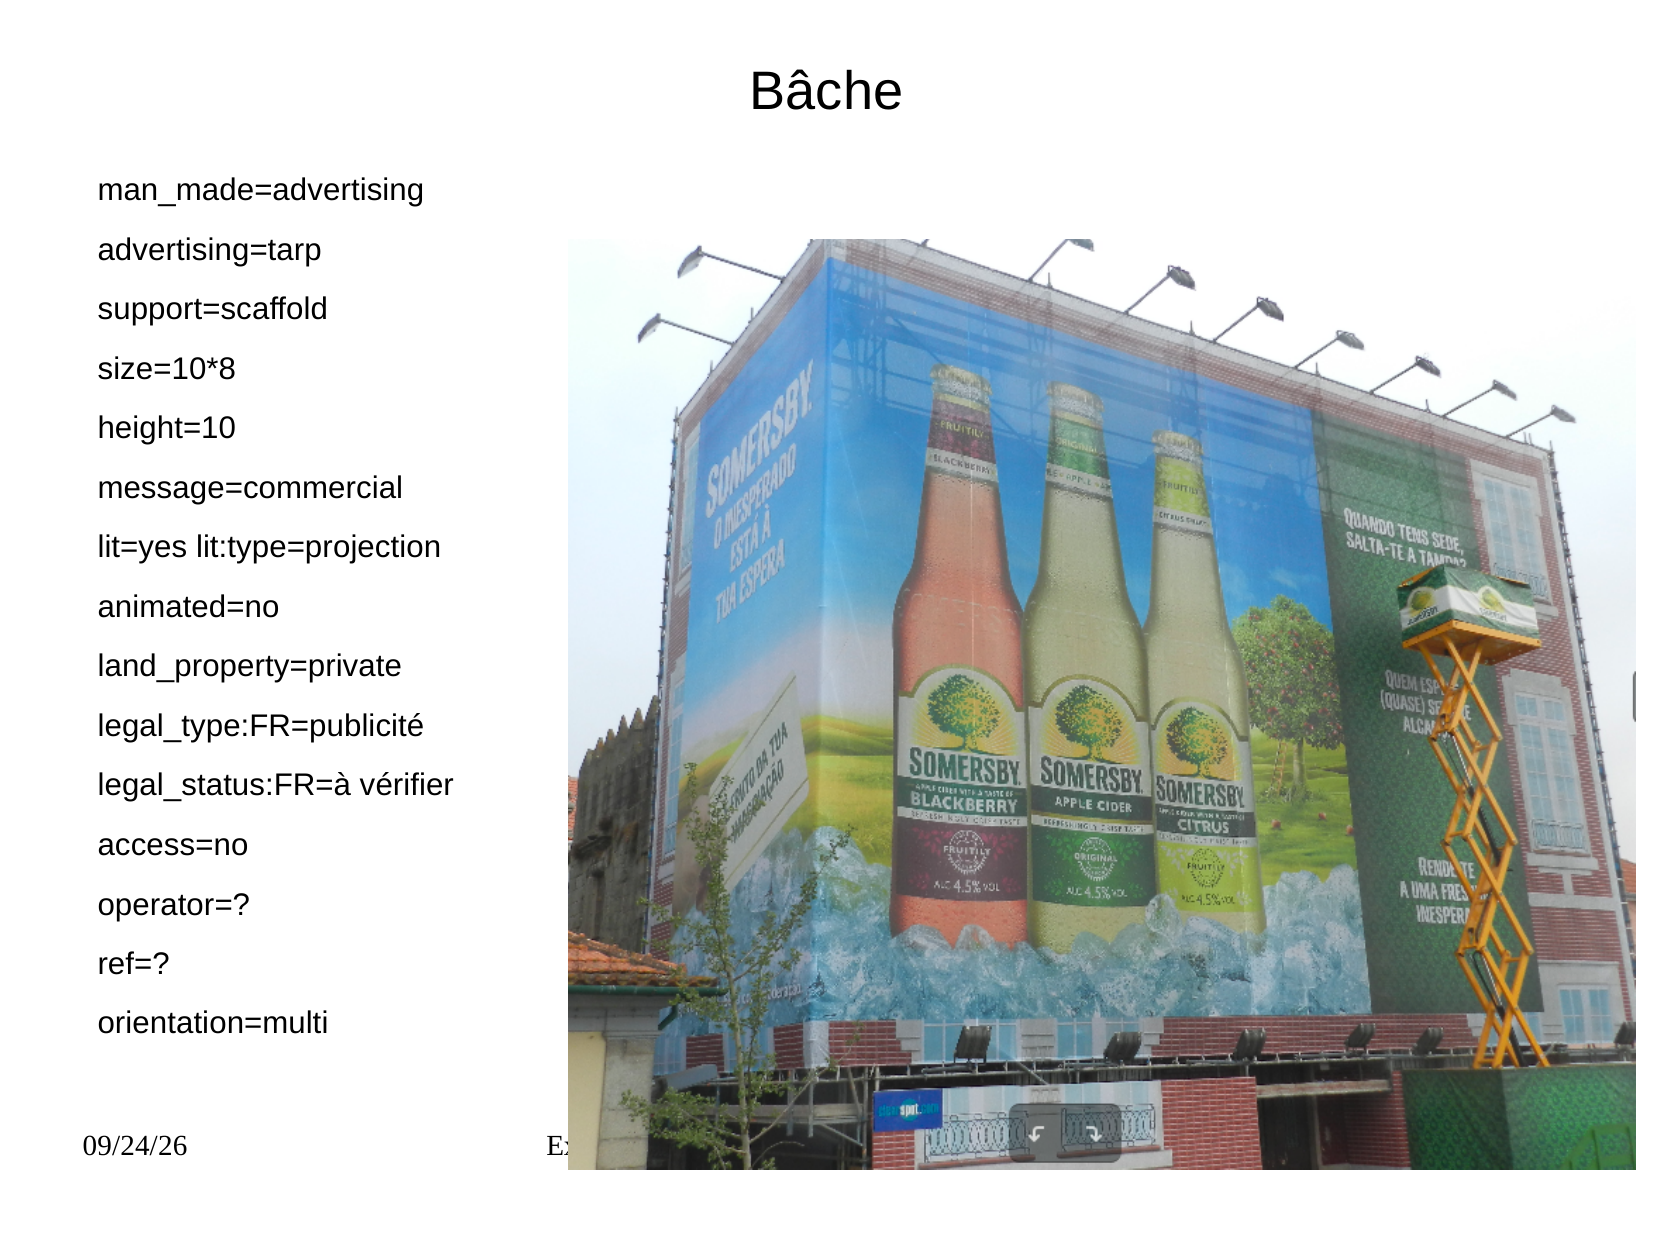

# Bâche
man_made=advertising
advertising=tarp
support=scaffold
size=10*8
height=10
message=commercial
lit=yes lit:type=projection
animated=no
land_property=private
legal_type:FR=publicité
legal_status:FR=à vérifier
access=no
operator=?
ref=?
orientation=multi
19